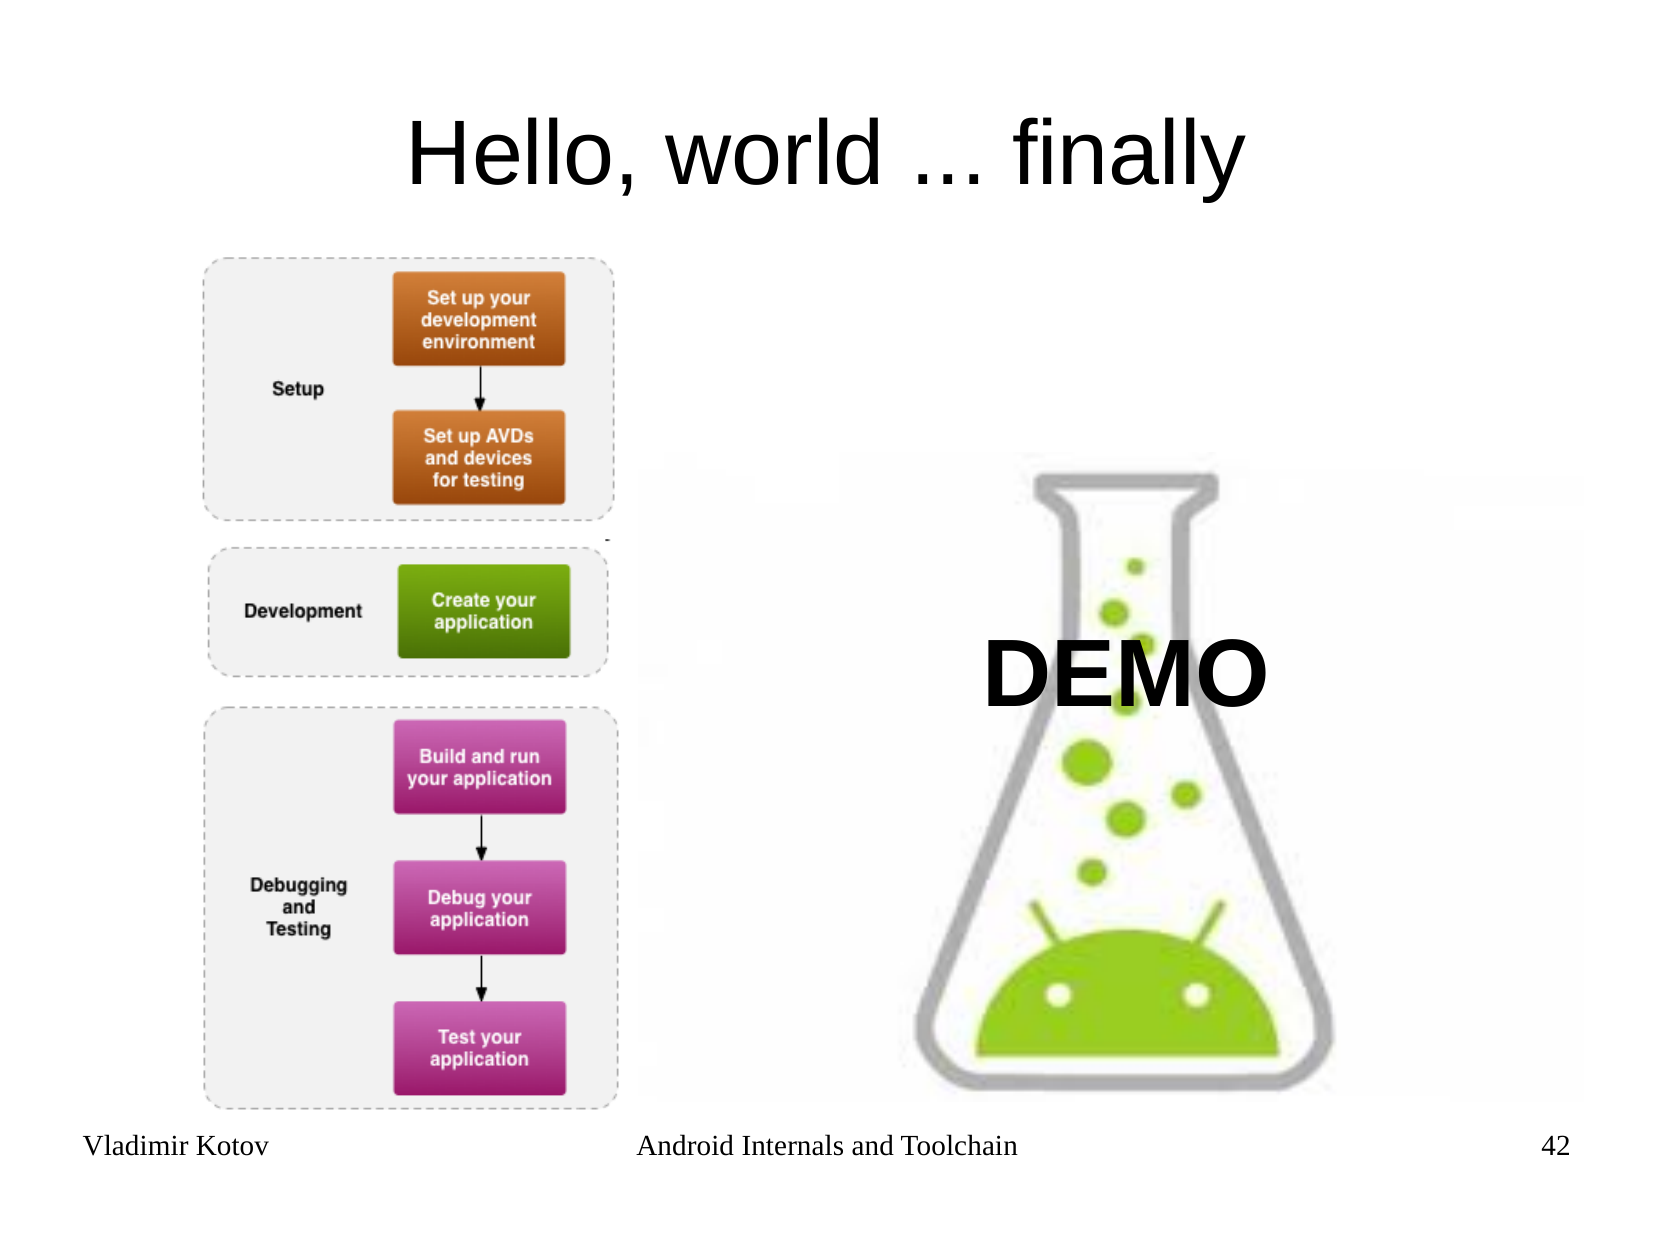

# Hello, world ... finally
DEMO
Vladimir Kotov
Android Internals and Toolchain
42